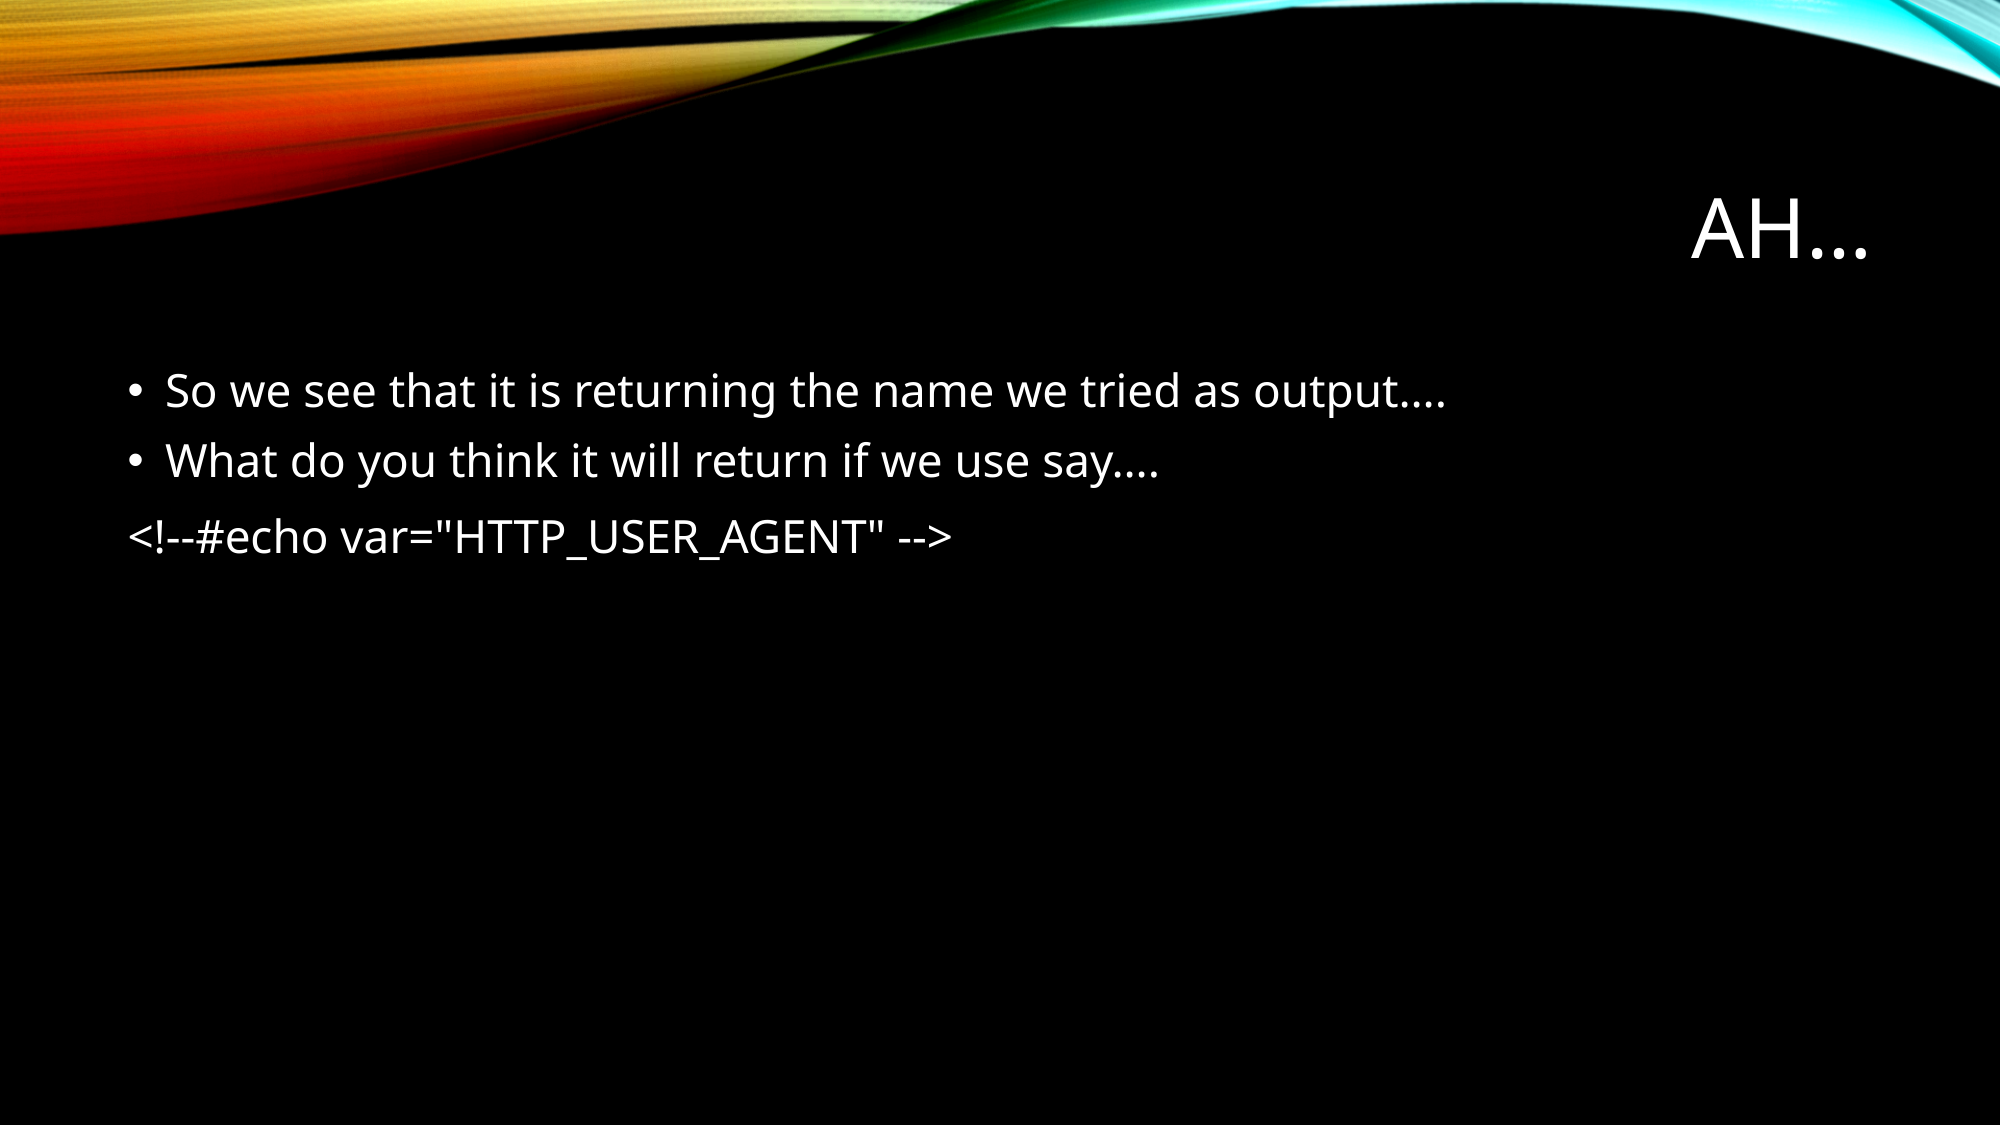

# Ah…
So we see that it is returning the name we tried as output….
What do you think it will return if we use say….
<!--#echo var="HTTP_USER_AGENT" -->